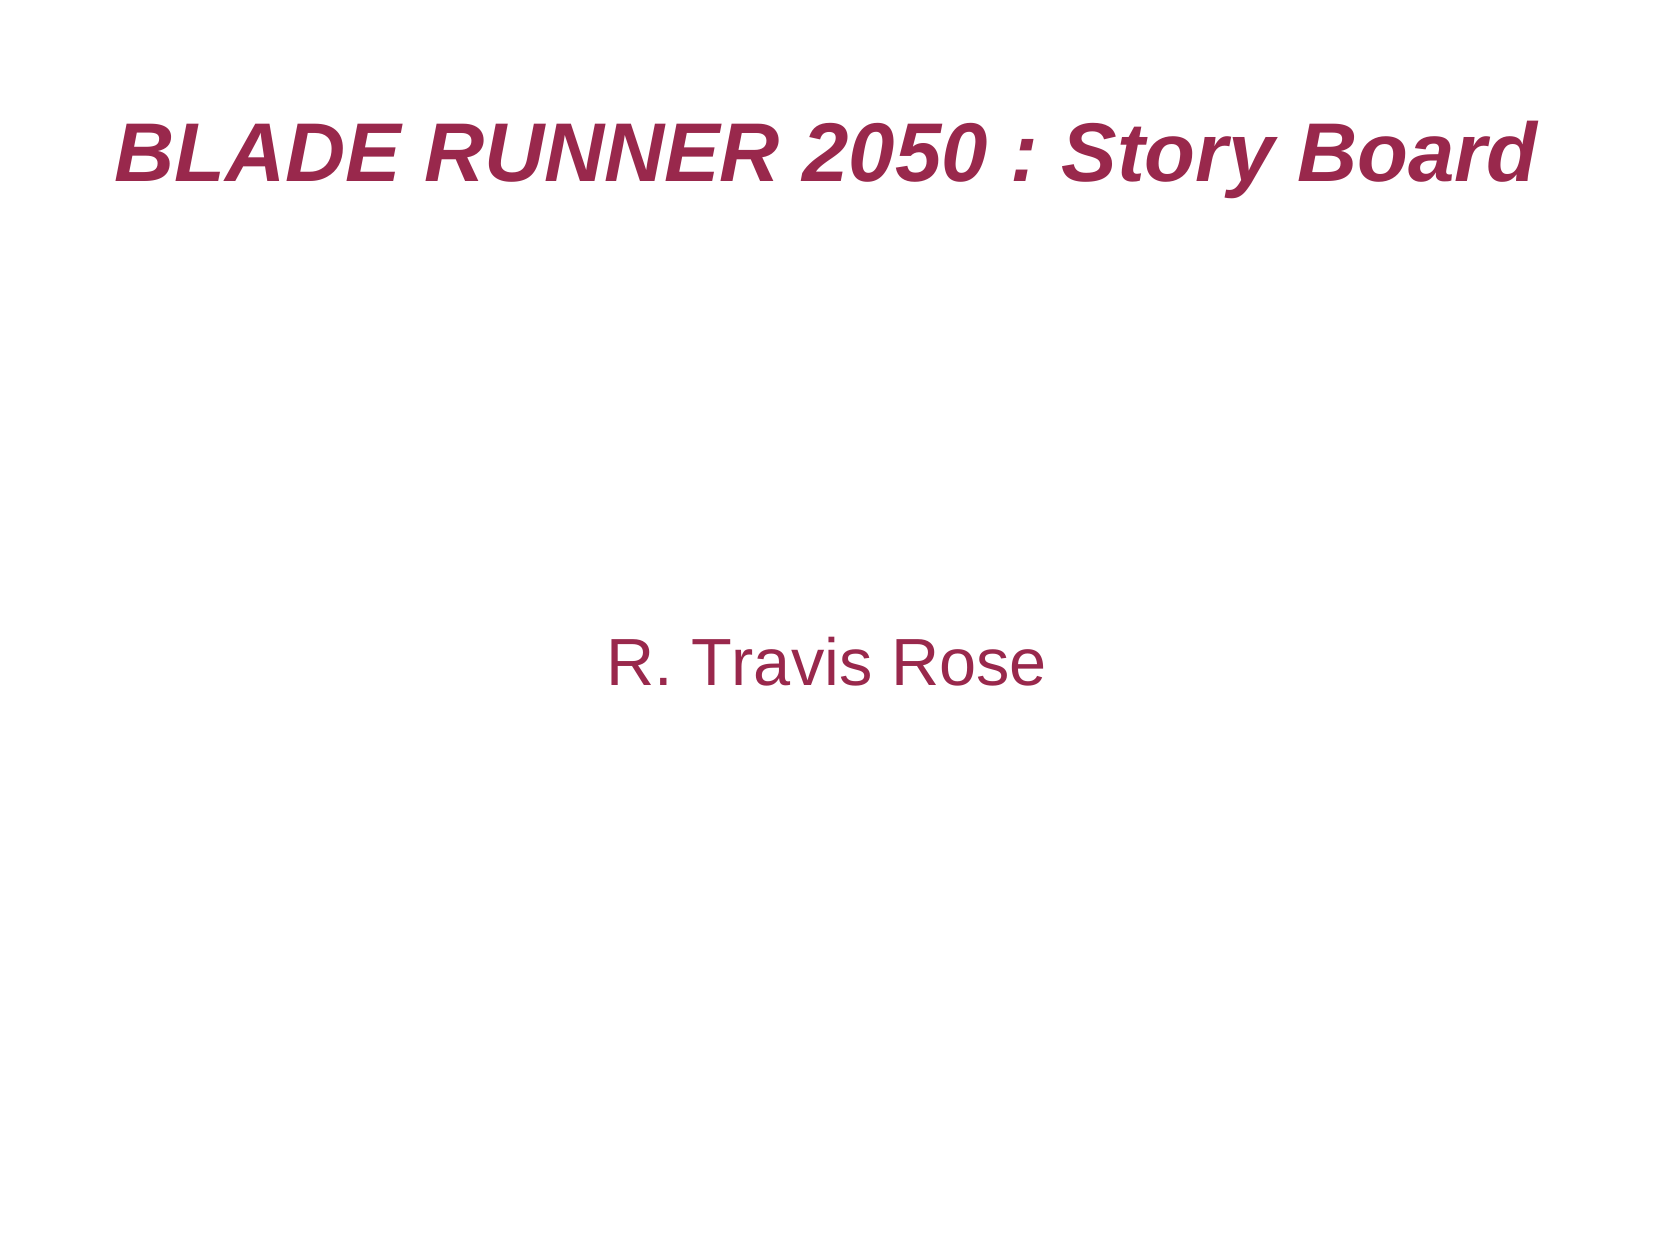

# BLADE RUNNER 2050 : Story Board
R. Travis Rose